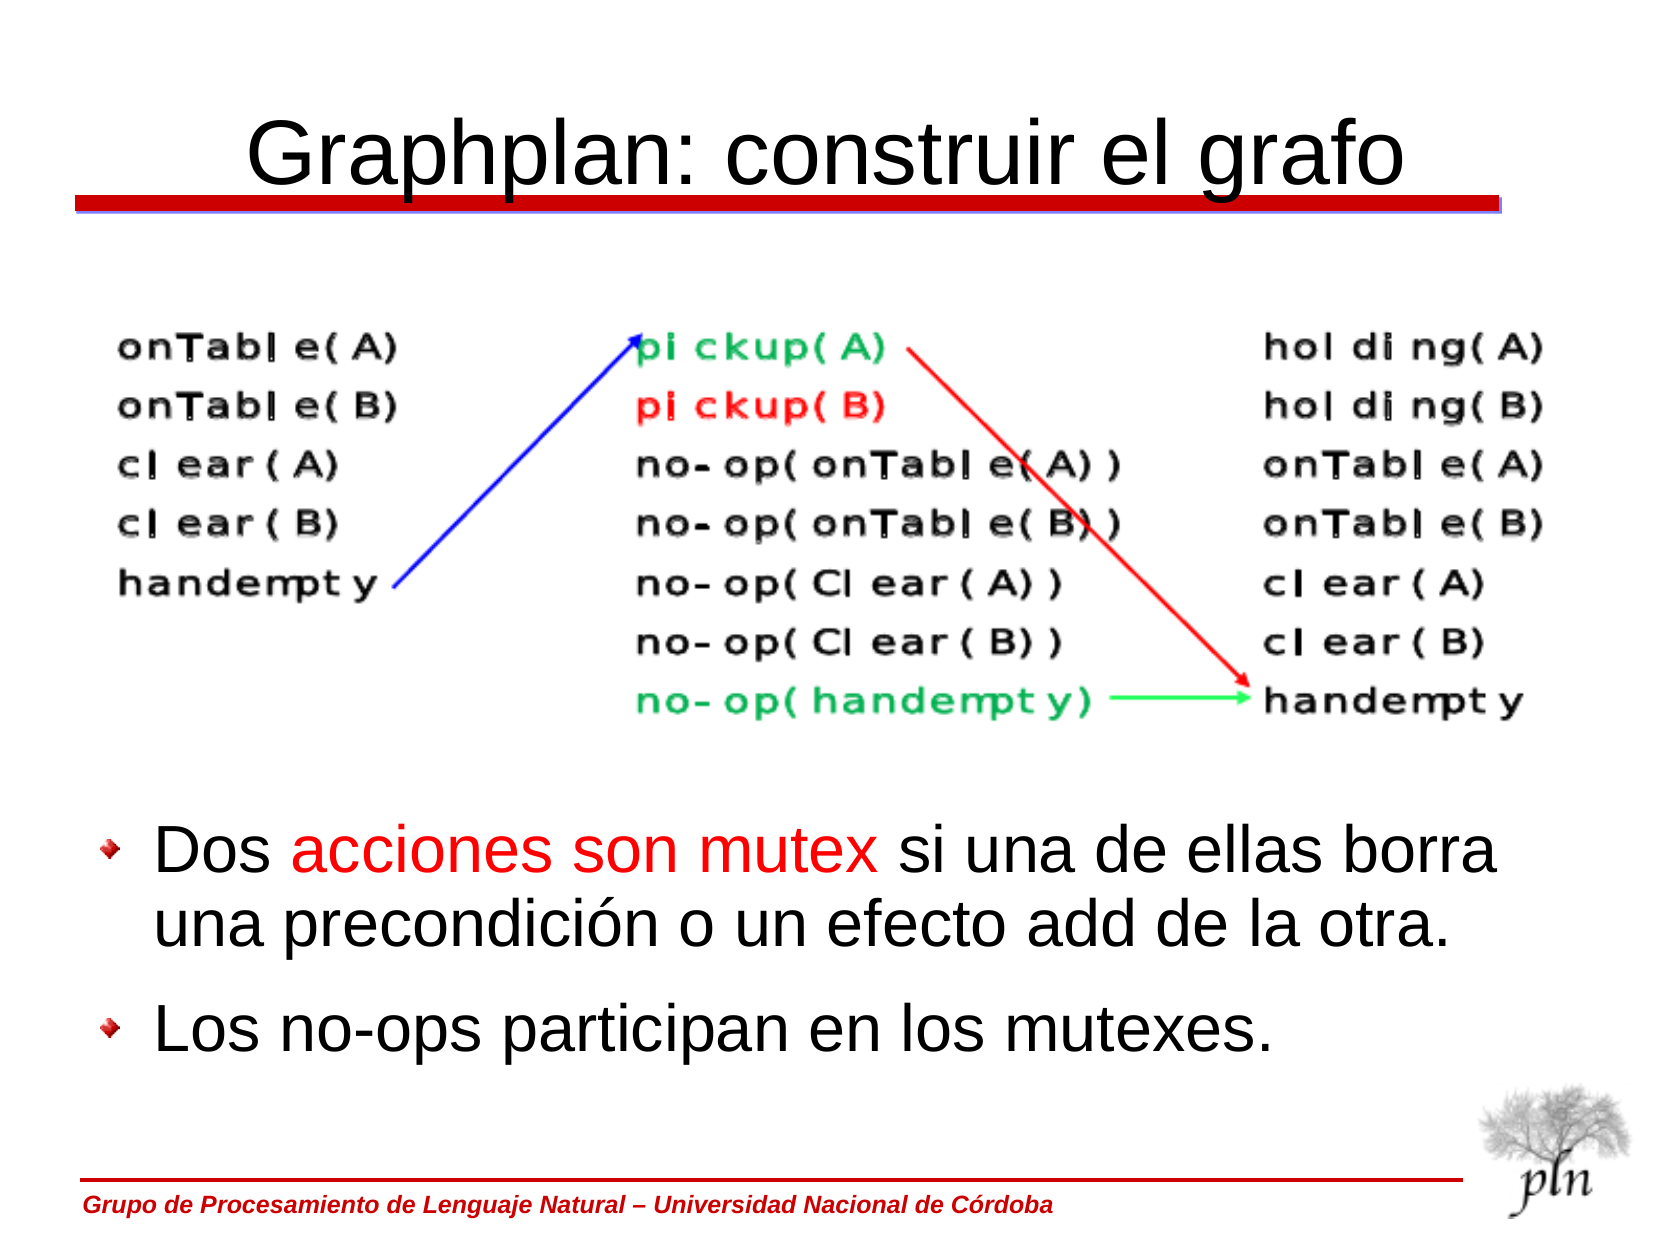

# Graphplan: construir el grafo
Dos acciones son mutex si una de ellas borra una precondición o un efecto add de la otra.
Los no-ops participan en los mutexes.